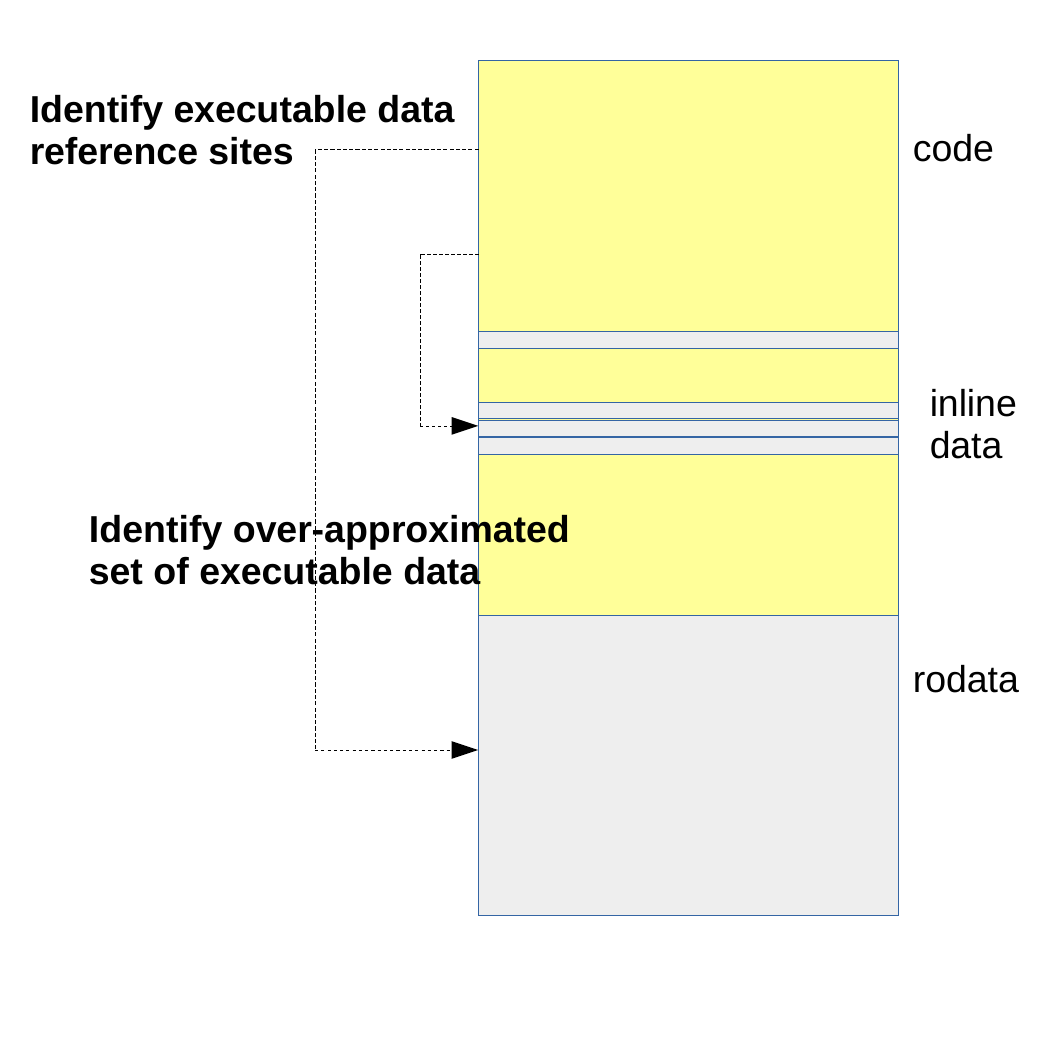

Identify executable data
reference sites
code
inline
data
Identify over-approximated
set of executable data
rodata